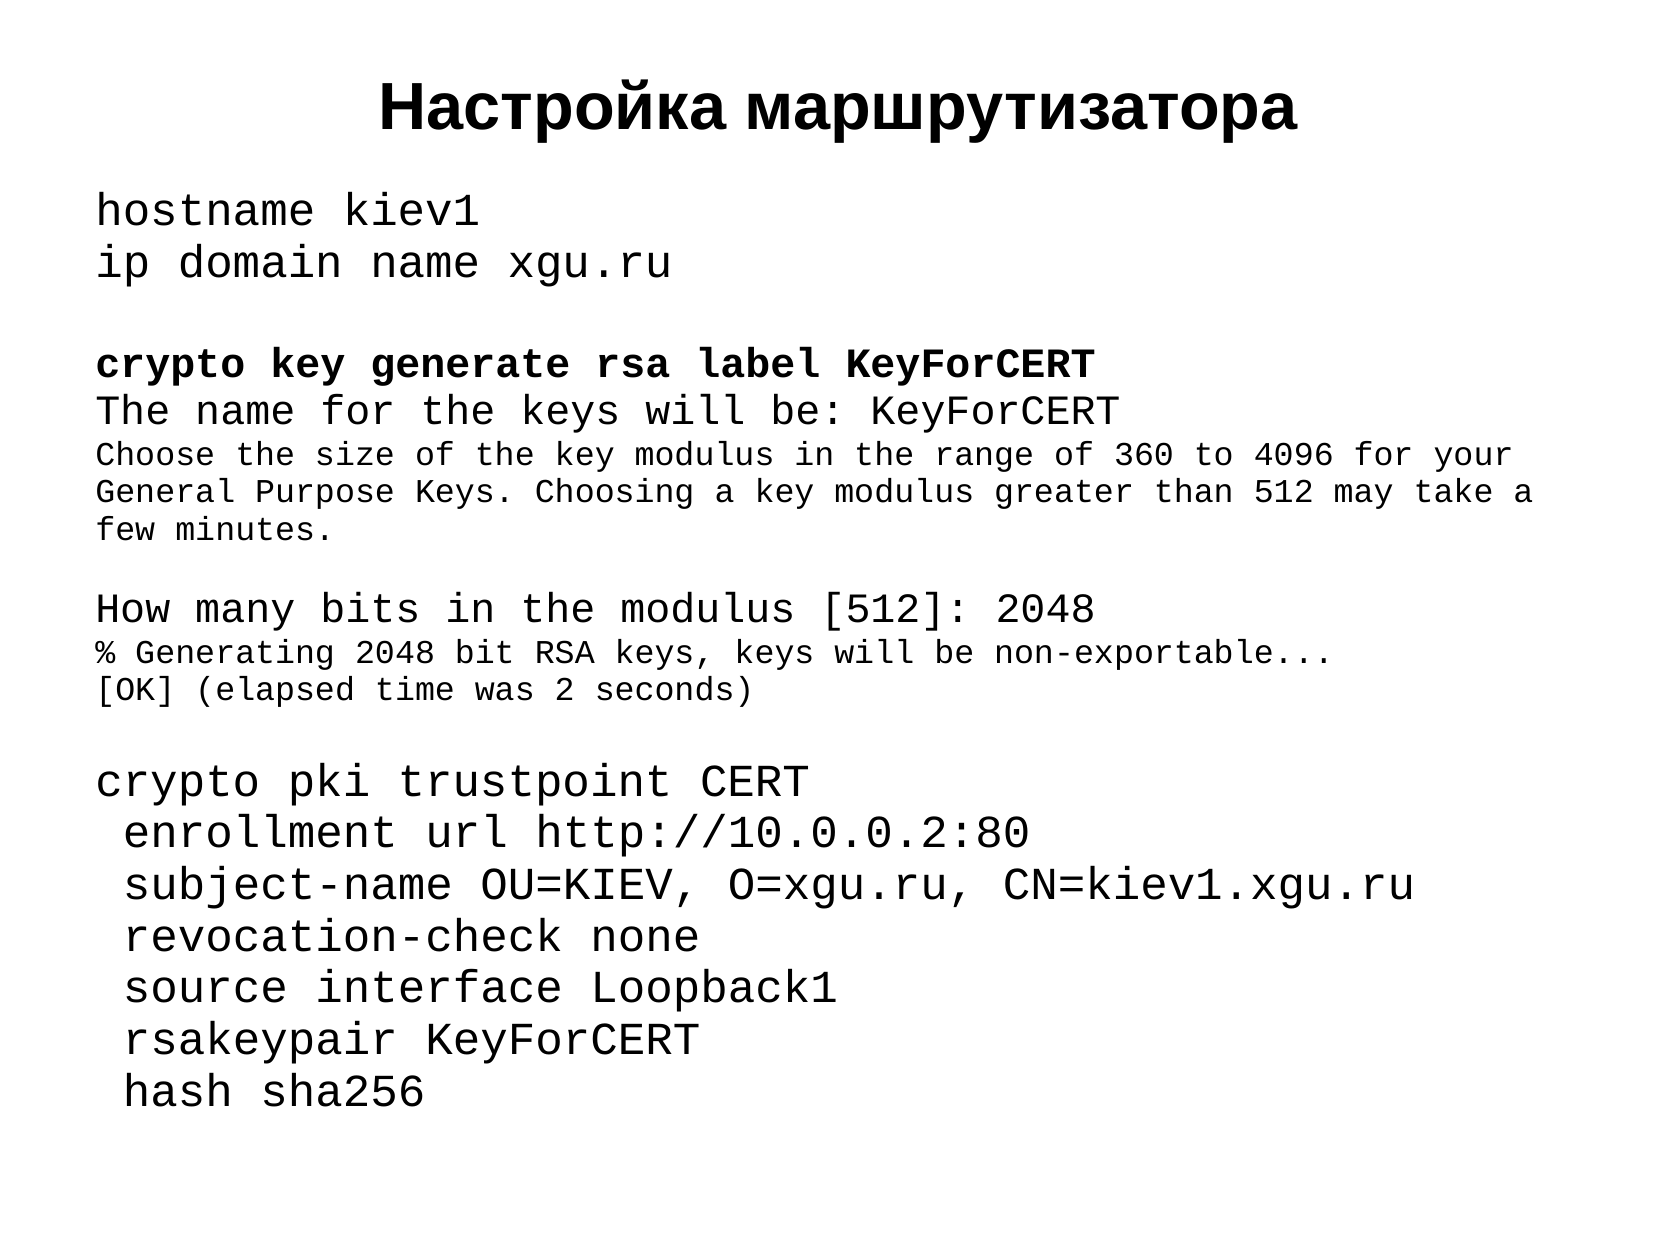

Настройка маршрутизатора
# hostname kiev1
ip domain name xgu.ru
crypto key generate rsa label KeyForCERT
The name for the keys will be: KeyForCERT
Choose the size of the key modulus in the range of 360 to 4096 for your General Purpose Keys. Choosing a key modulus greater than 512 may take a few minutes.
How many bits in the modulus [512]: 2048
% Generating 2048 bit RSA keys, keys will be non-exportable...
[OK] (elapsed time was 2 seconds)
crypto pki trustpoint CERT
 enrollment url http://10.0.0.2:80
 subject-name OU=KIEV, O=xgu.ru, CN=kiev1.xgu.ru
 revocation-check none
 source interface Loopback1
 rsakeypair KeyForCERT
 hash sha256